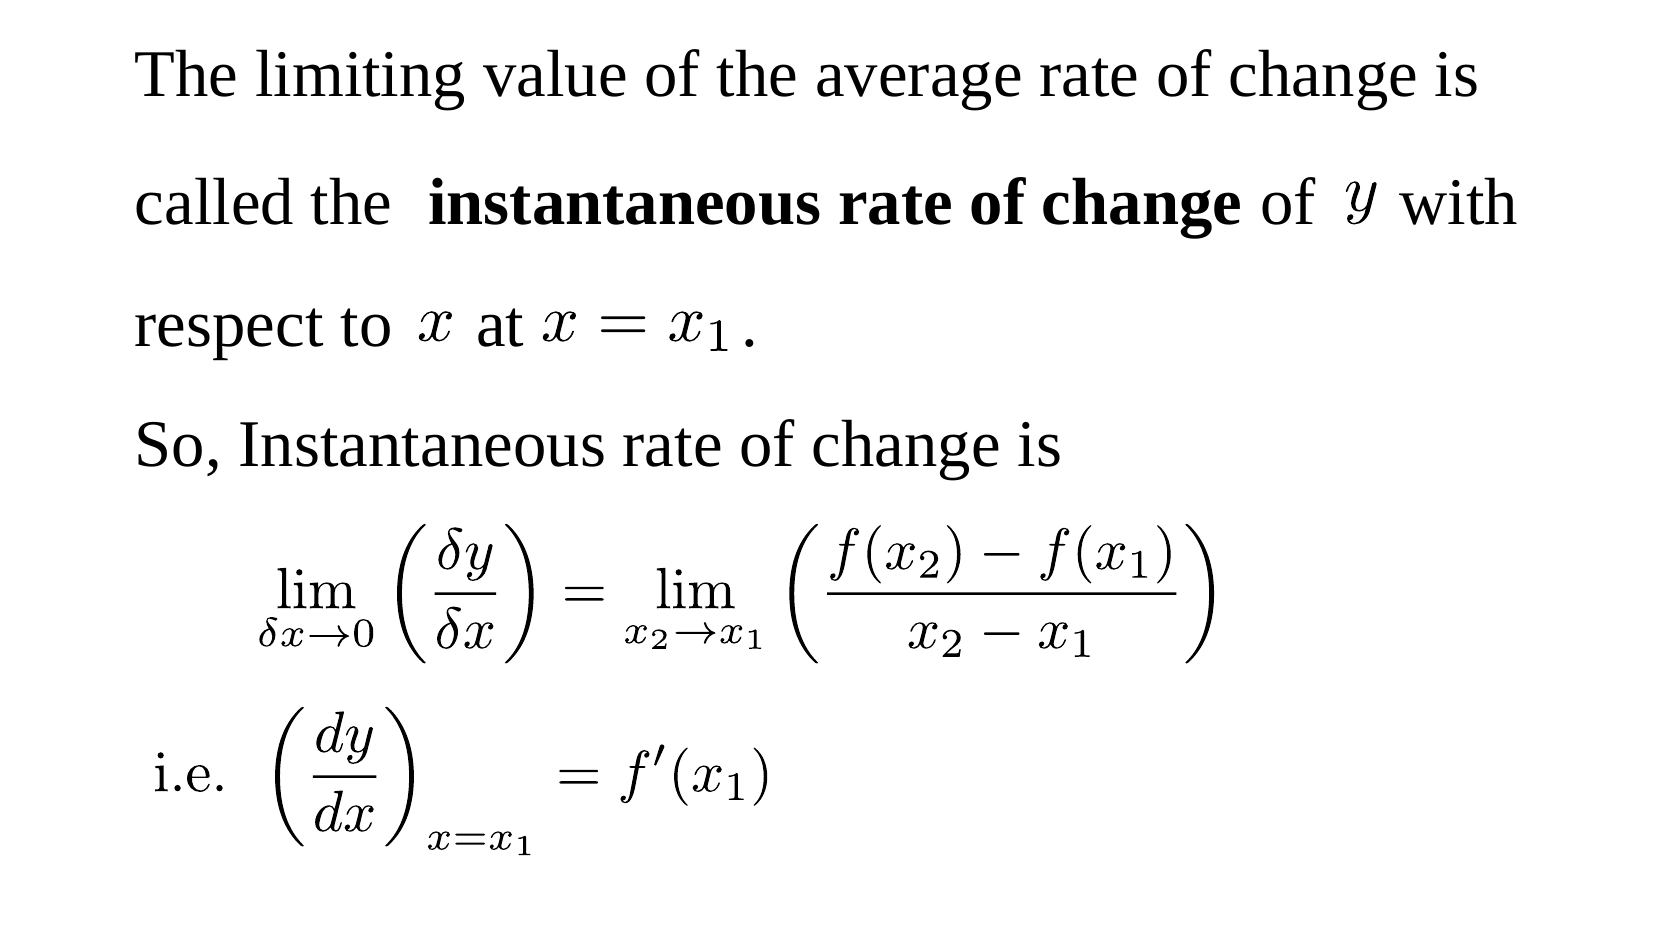

# The limiting value of the average rate of change is called the instantaneous rate of change of with respect to at . So, Instantaneous rate of change is